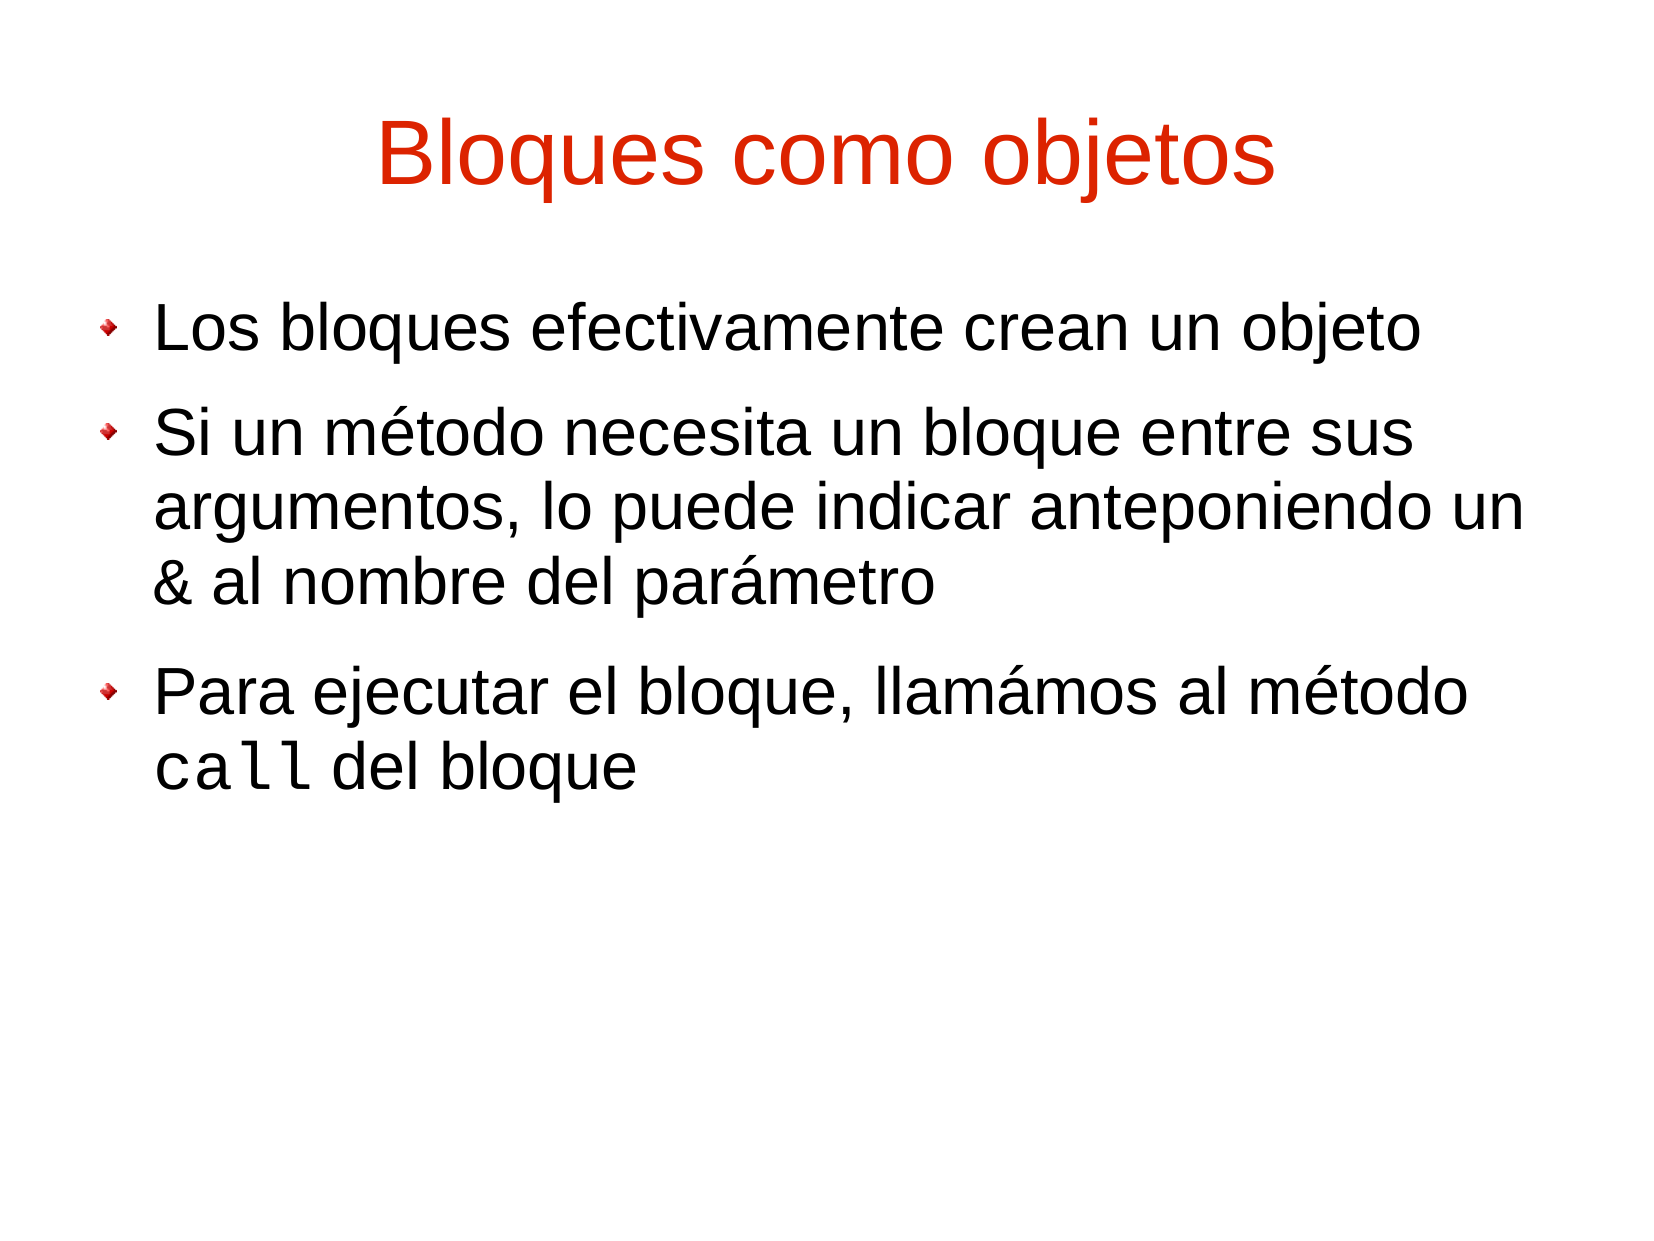

# Bloques como objetos
Los bloques efectivamente crean un objeto
Si un método necesita un bloque entre sus argumentos, lo puede indicar anteponiendo un & al nombre del parámetro
Para ejecutar el bloque, llamámos al método call del bloque